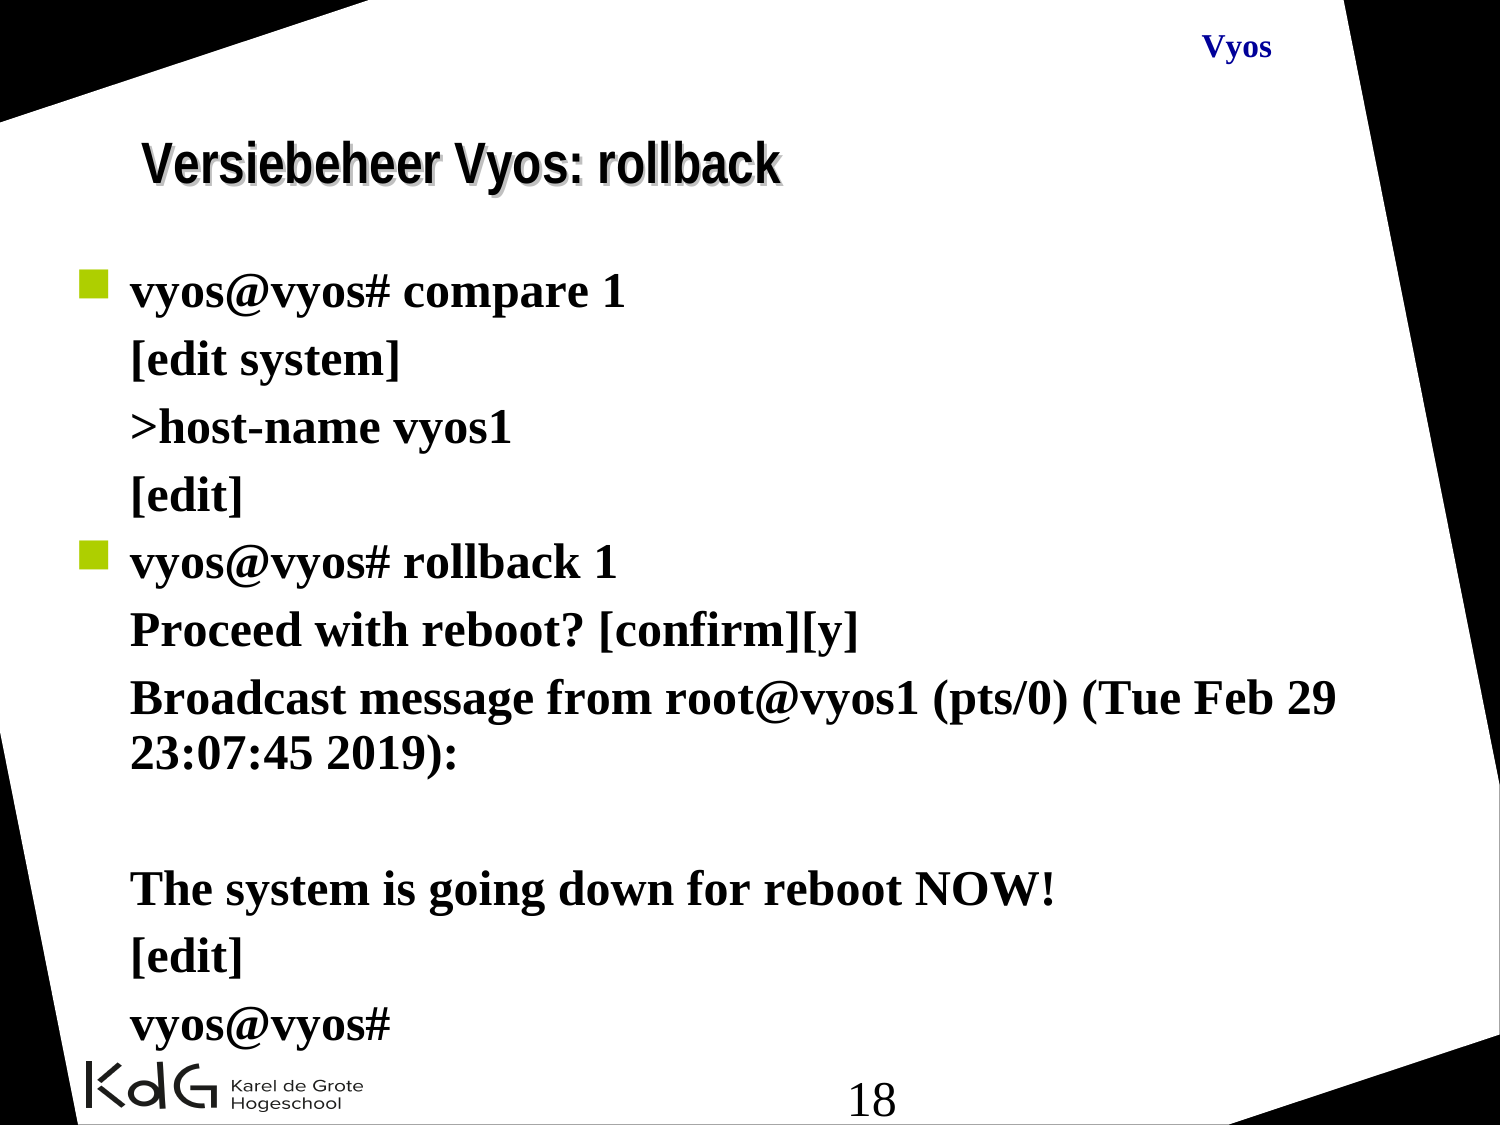

# Versiebeheer Vyos: rollback
vyos@vyos# compare 1
[edit system]
>host-name vyos1
[edit]
vyos@vyos# rollback 1
Proceed with reboot? [confirm][y]
Broadcast message from root@vyos1 (pts/0) (Tue Feb 29 23:07:45 2019):
The system is going down for reboot NOW!
[edit]
vyos@vyos#